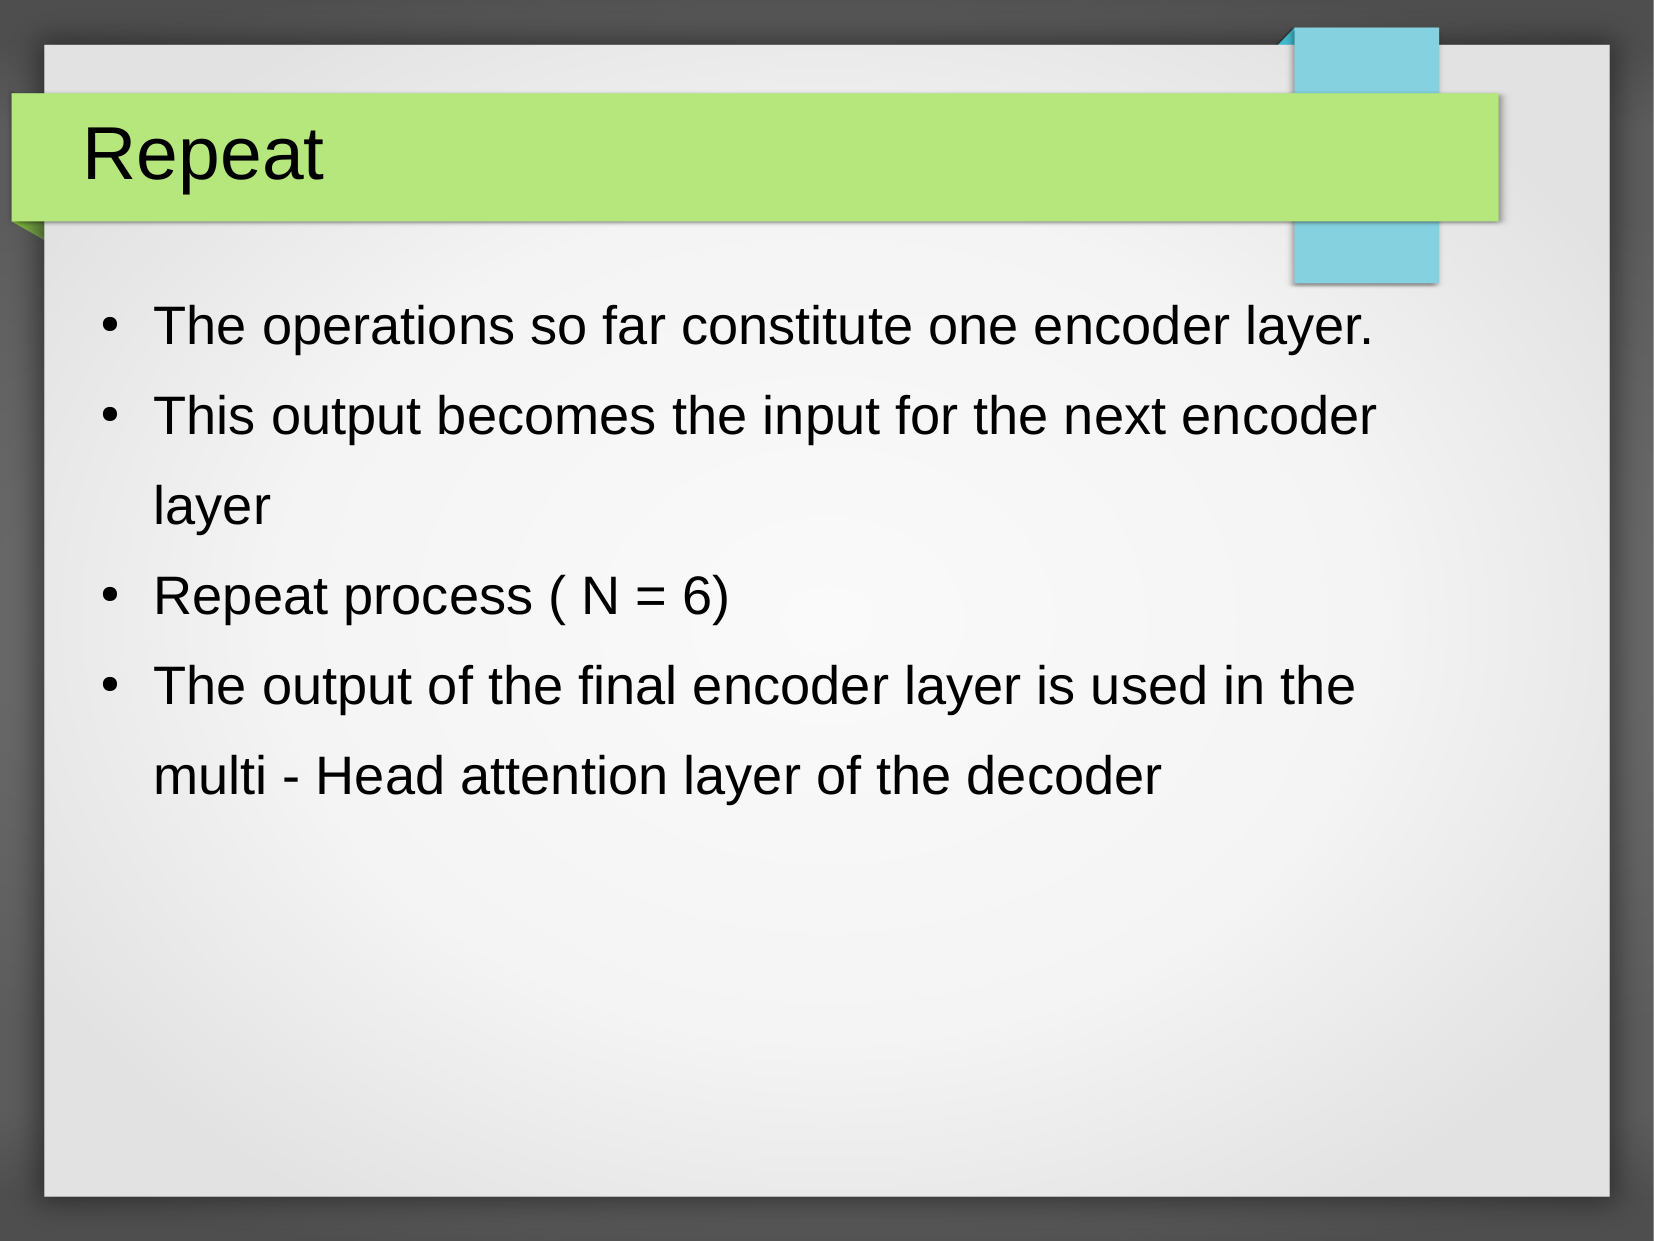

# Repeat
The operations so far constitute one encoder layer.
This output becomes the input for the next encoder
layer
Repeat process ( N = 6)
The output of the final encoder layer is used in the
multi - Head attention layer of the decoder